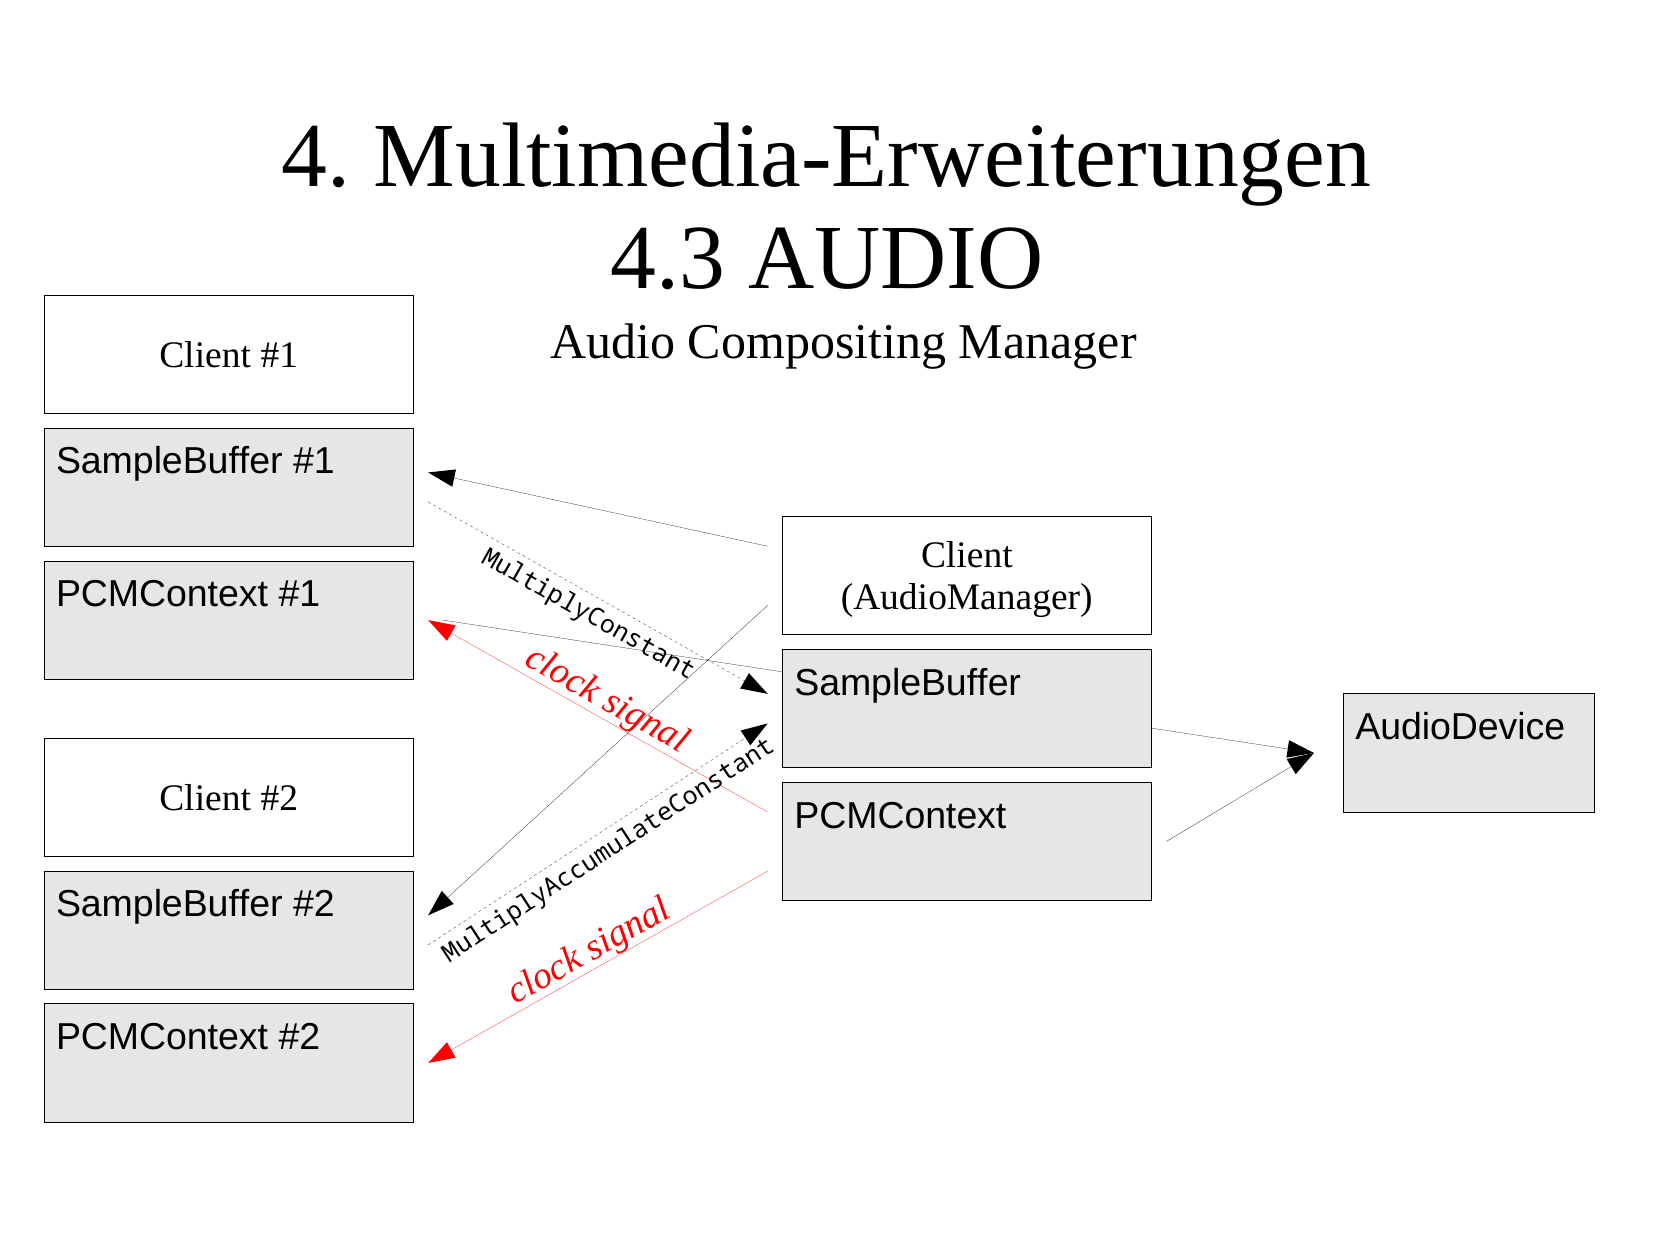

# 4. Multimedia-Erweiterungen 4.3 AUDIO
Client #1
Audio Compositing Manager
SampleBuffer #1
MultiplyConstant
MultiplyAccumulateConstant
Client
(AudioManager)
SampleBuffer
PCMContext
PCMContext #1
clock signal
clock signal
AudioDevice
Client #2
SampleBuffer #2
PCMContext #2